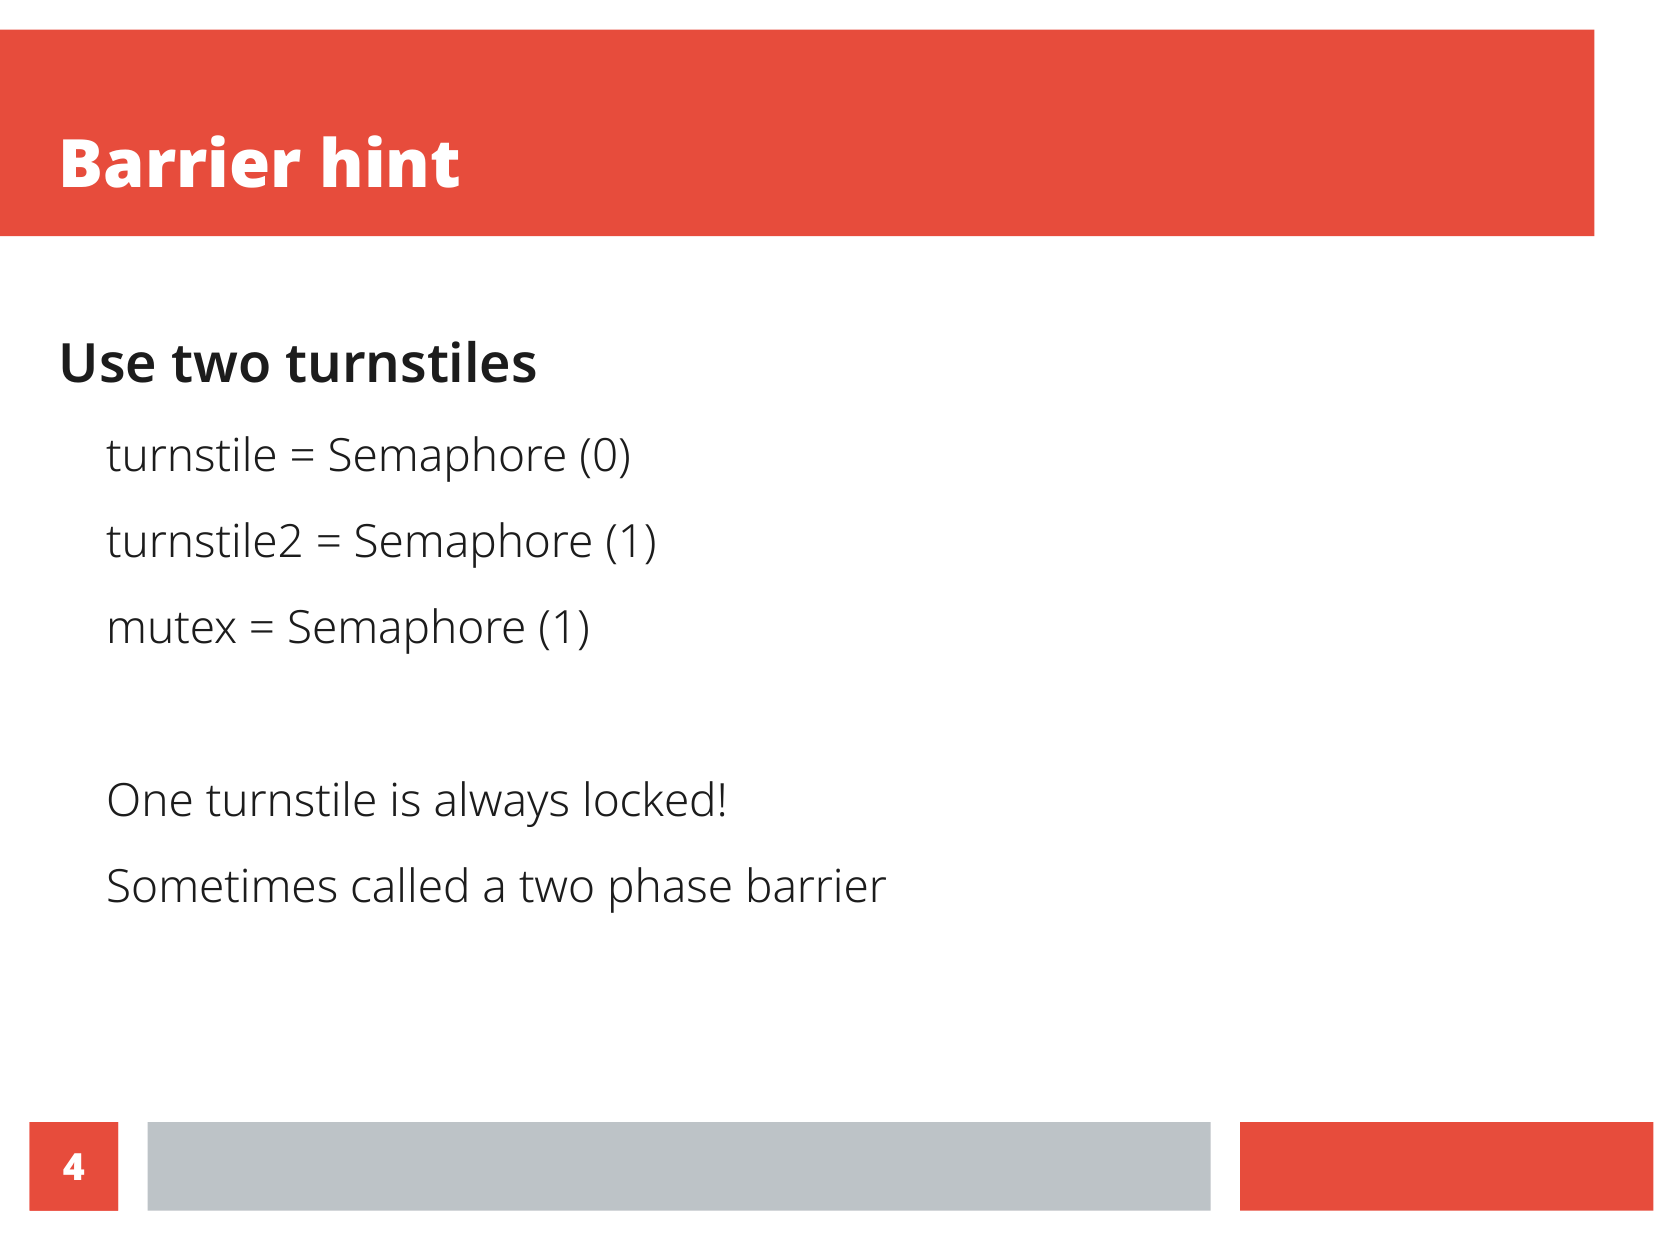

# Barrier hint
Use two turnstiles
turnstile = Semaphore (0)
turnstile2 = Semaphore (1)
mutex = Semaphore (1)
One turnstile is always locked!
Sometimes called a two phase barrier
4